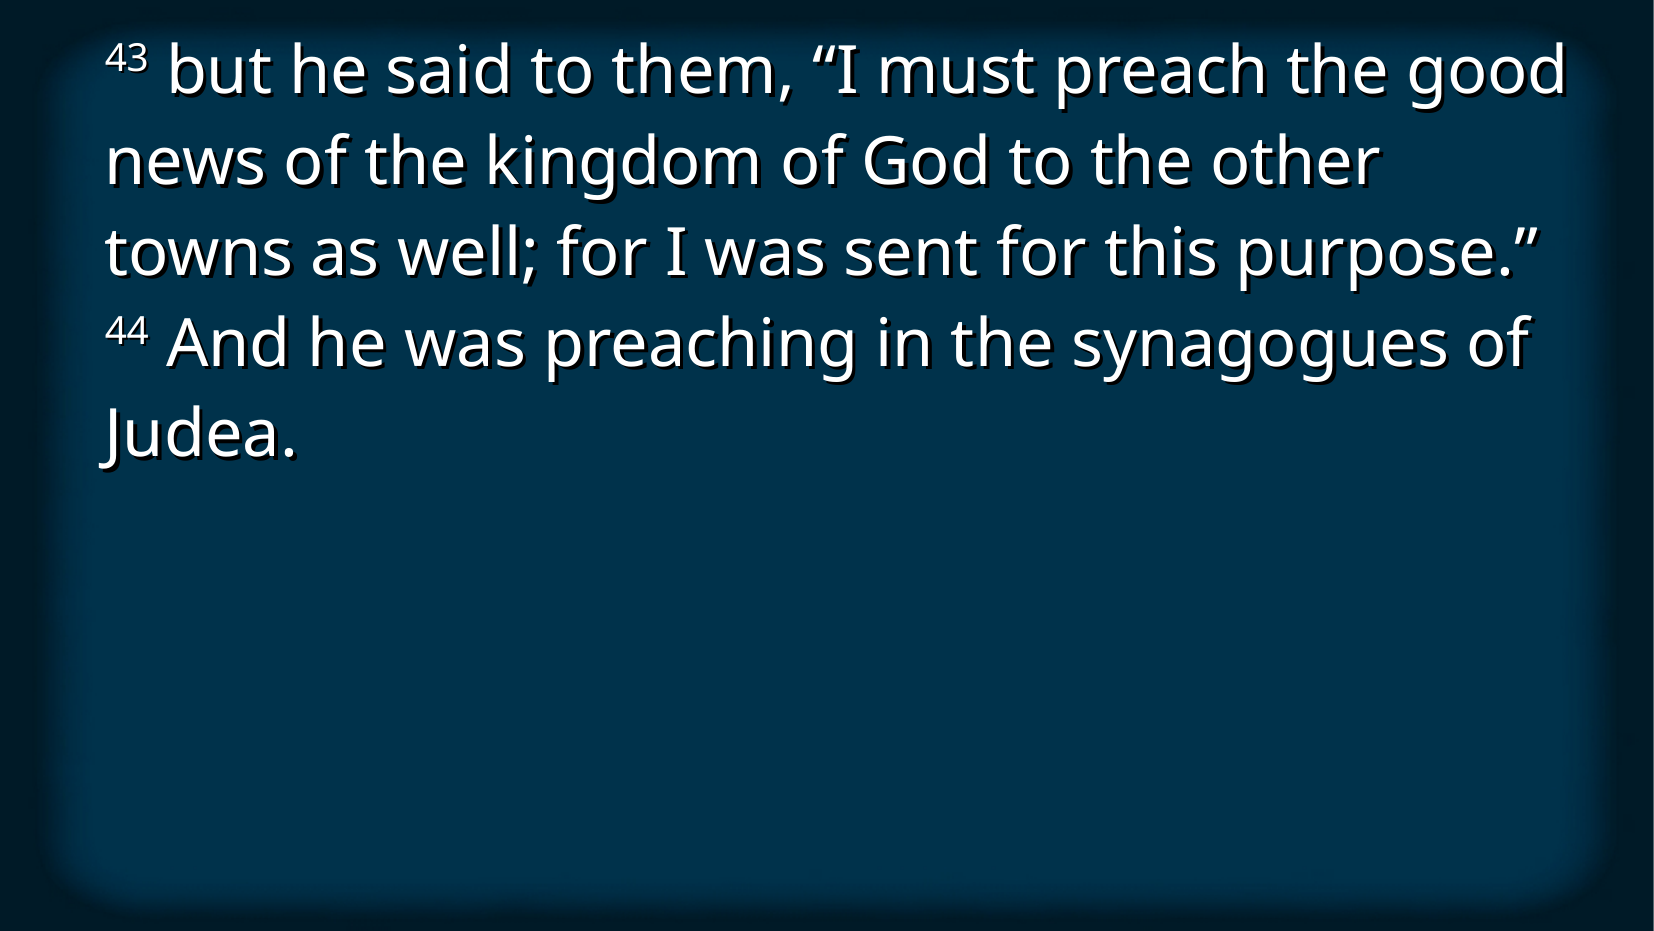

43 but he said to them, “I must preach the good news of the kingdom of God to the other towns as well; for I was sent for this purpose.” 44 And he was preaching in the synagogues of Judea.